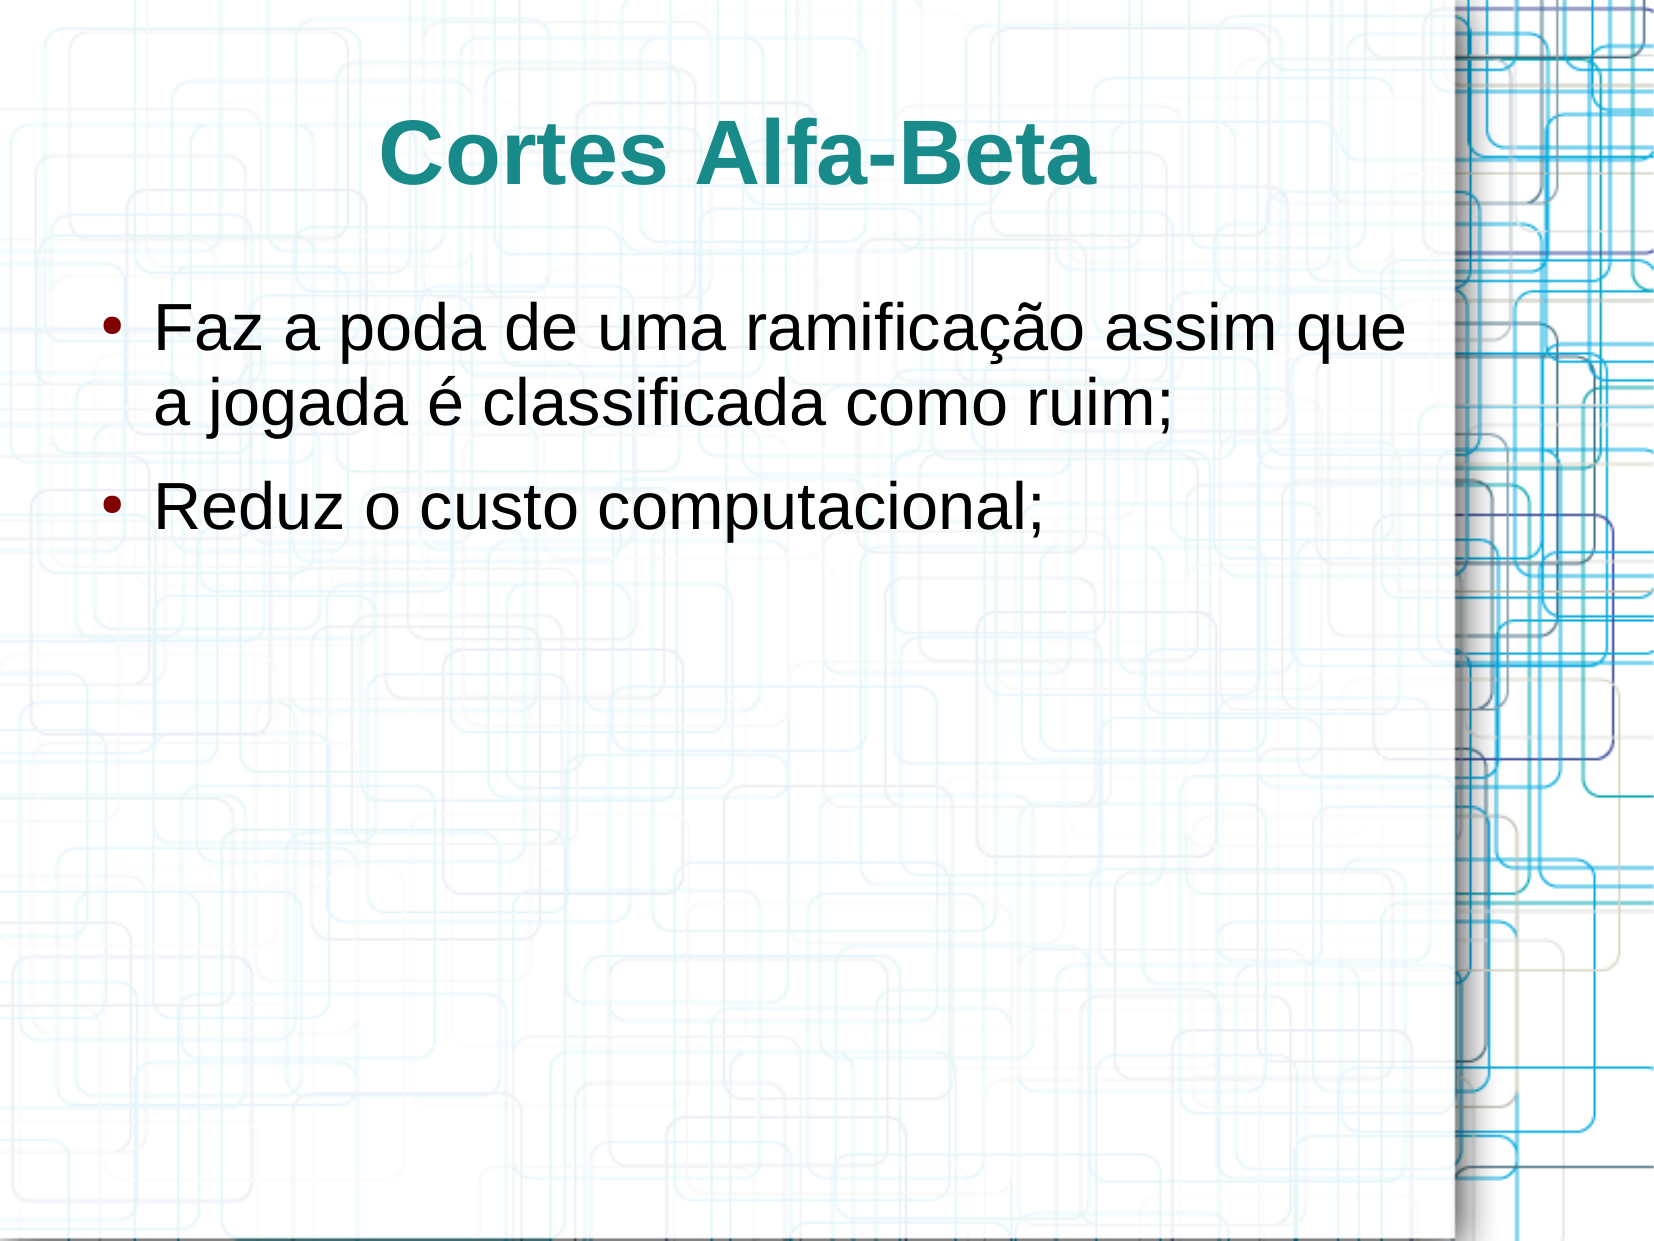

# Cortes Alfa-Beta
Faz a poda de uma ramificação assim que a jogada é classificada como ruim;
Reduz o custo computacional;